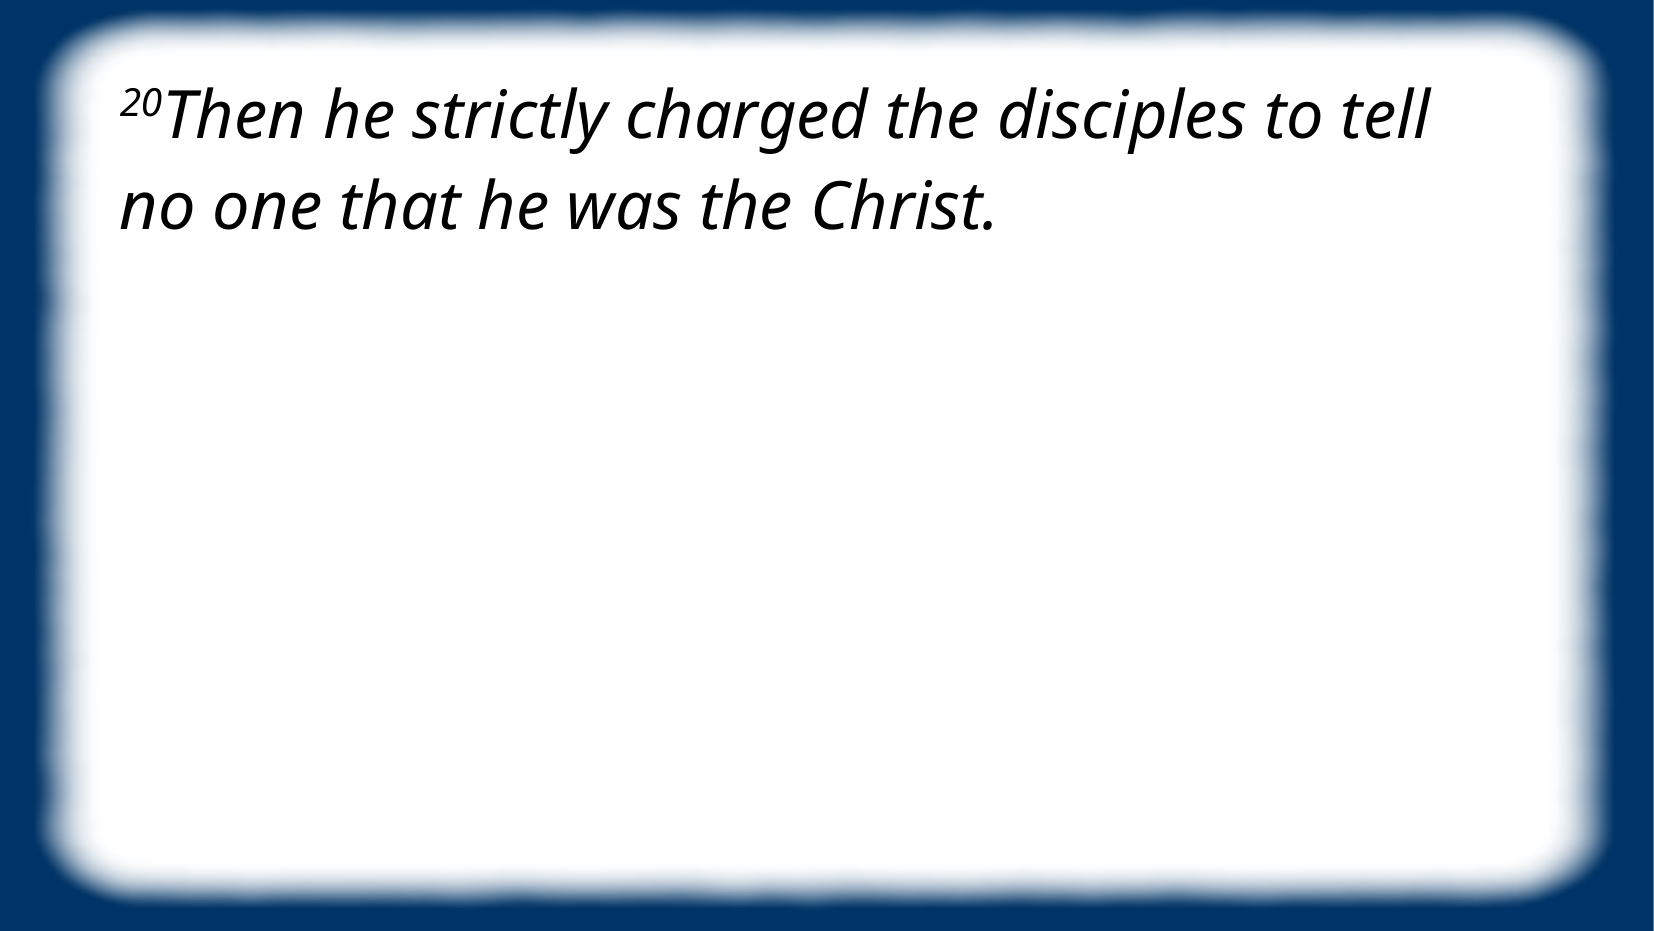

20Then he strictly charged the disciples to tell no one that he was the Christ.